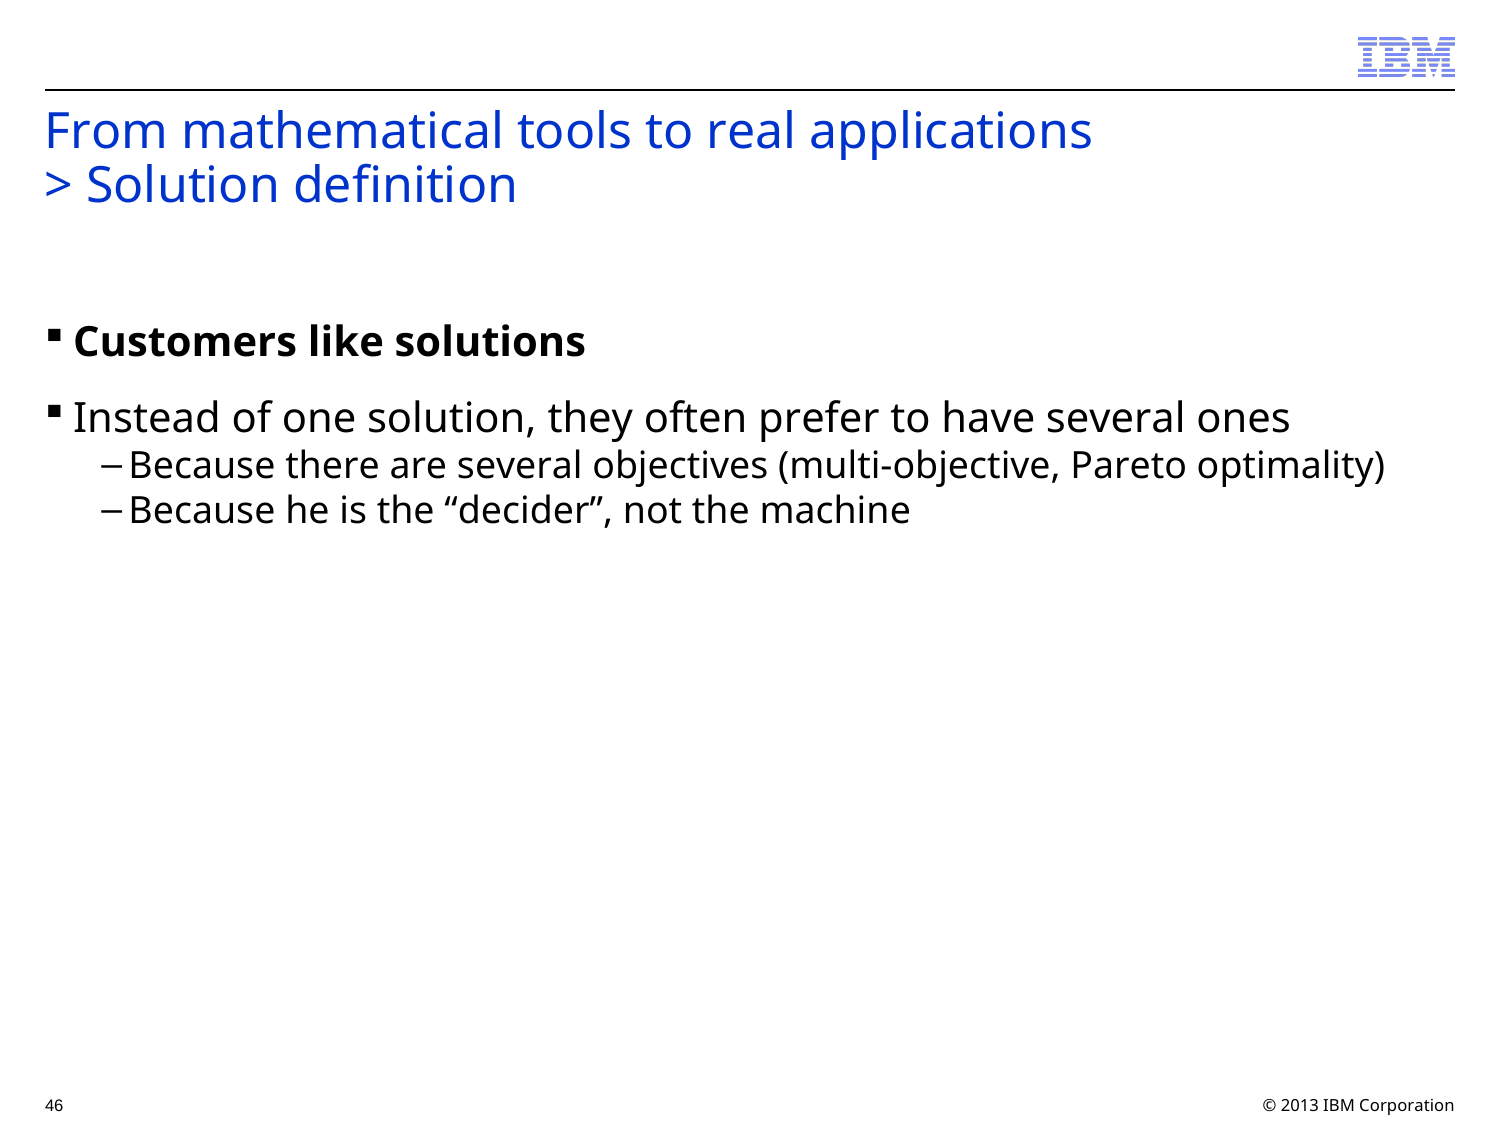

# From mathematical tools to real applications > Solution definition
Customers like solutions
Instead of one solution, they often prefer to have several ones
Because there are several objectives (multi-objective, Pareto optimality)
Because he is the “decider”, not the machine
46